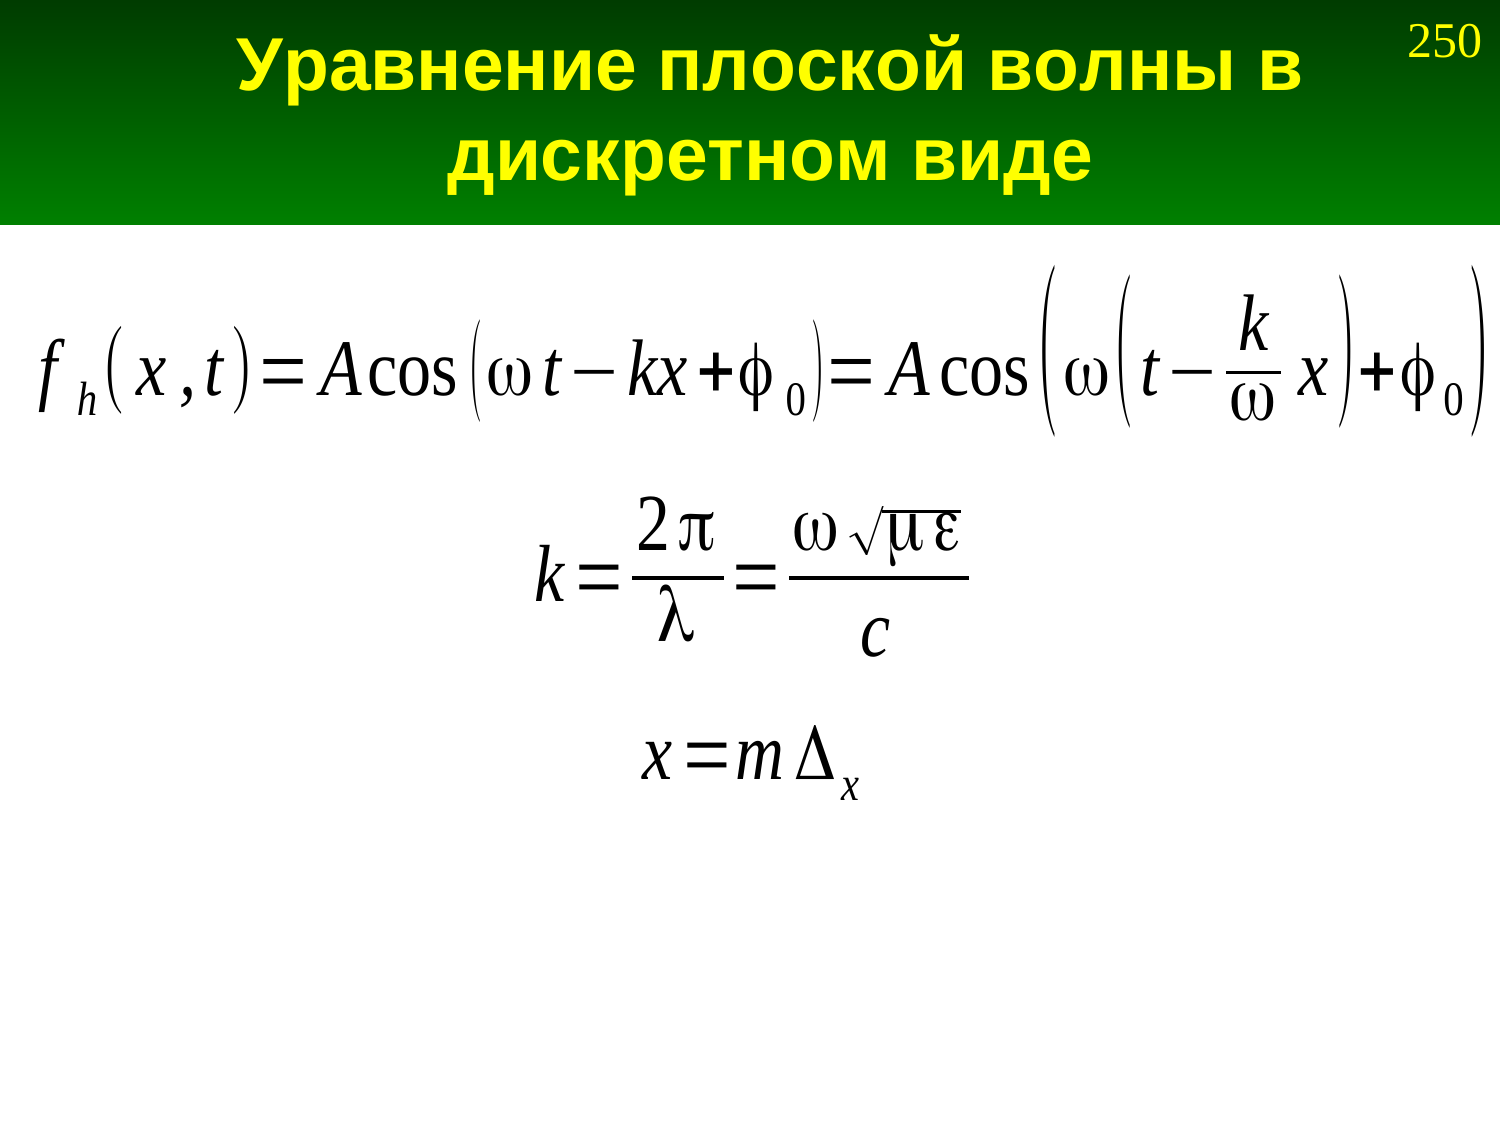

# Уравнение плоской волны в дискретном виде